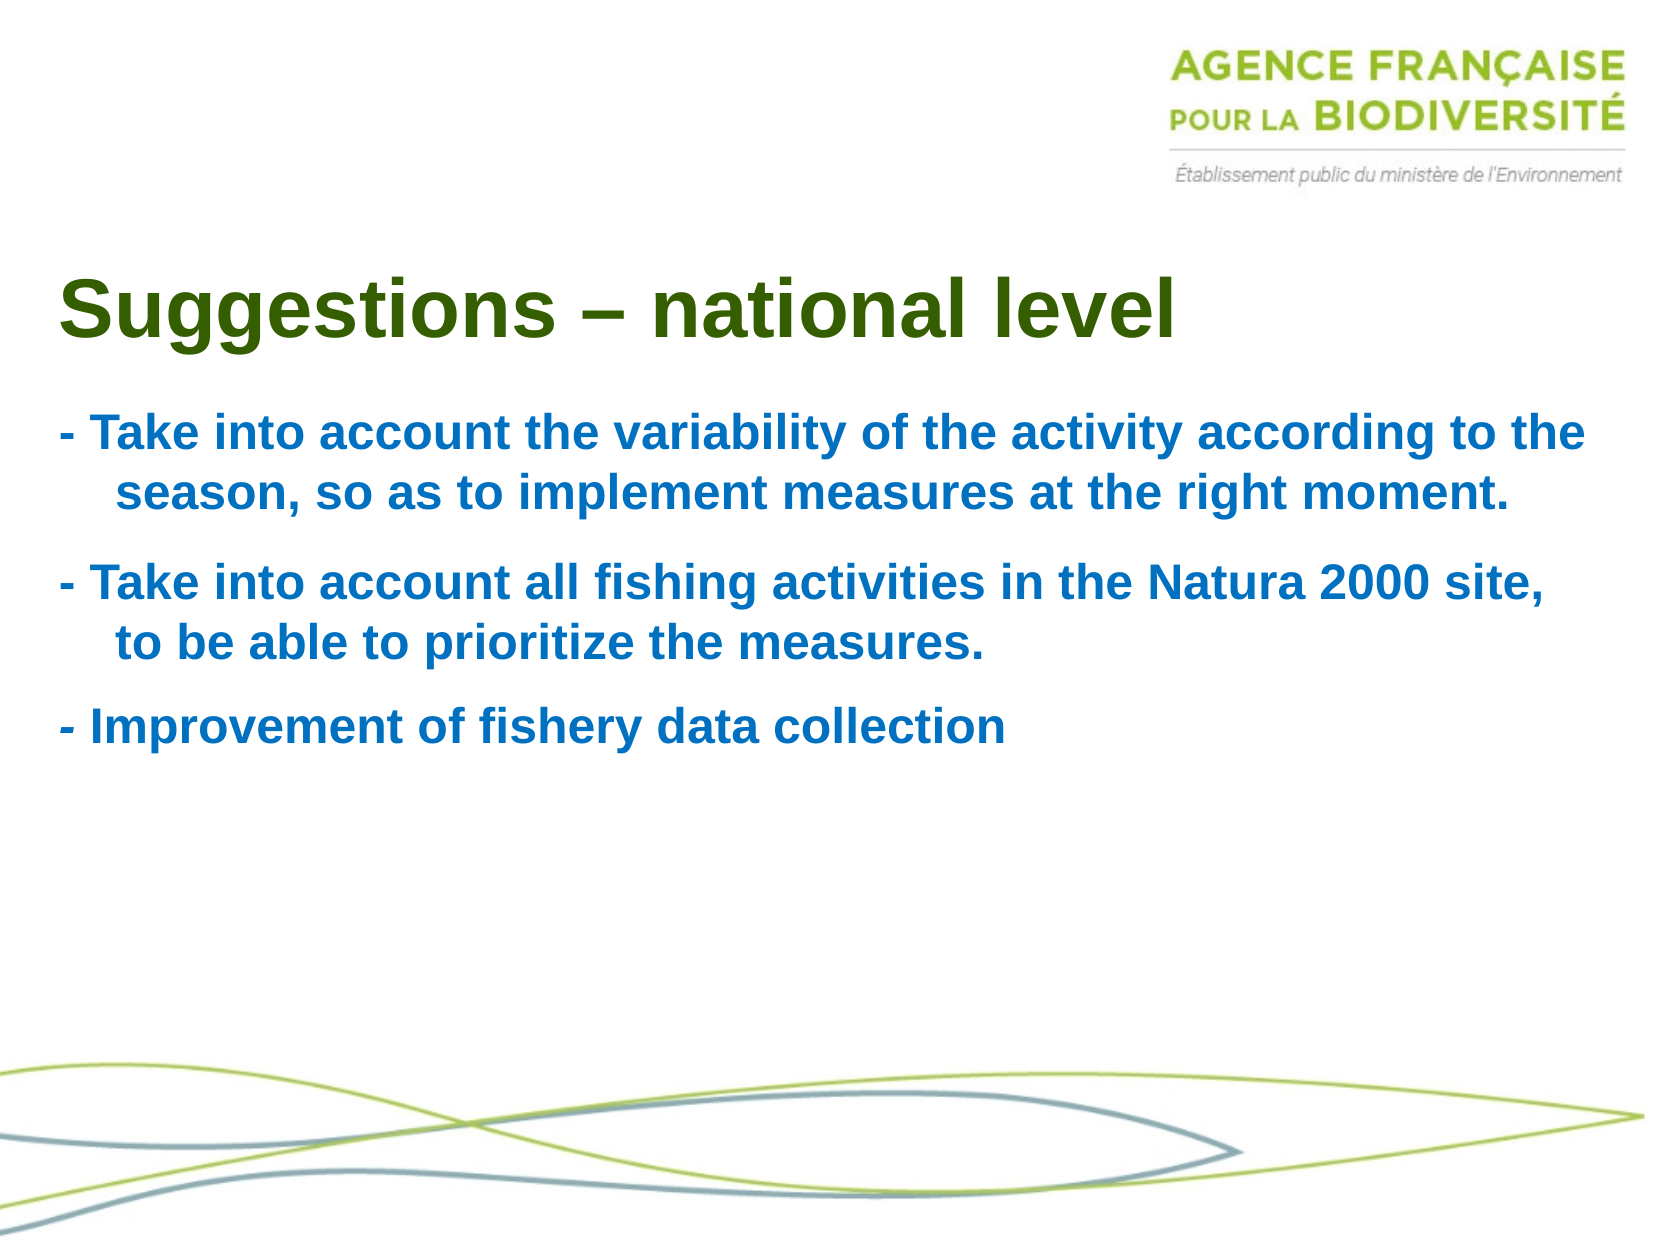

# Suggestions – national level
- Take into account the variability of the activity according to the season, so as to implement measures at the right moment.
- Take into account all fishing activities in the Natura 2000 site, to be able to prioritize the measures.
- Improvement of fishery data collection